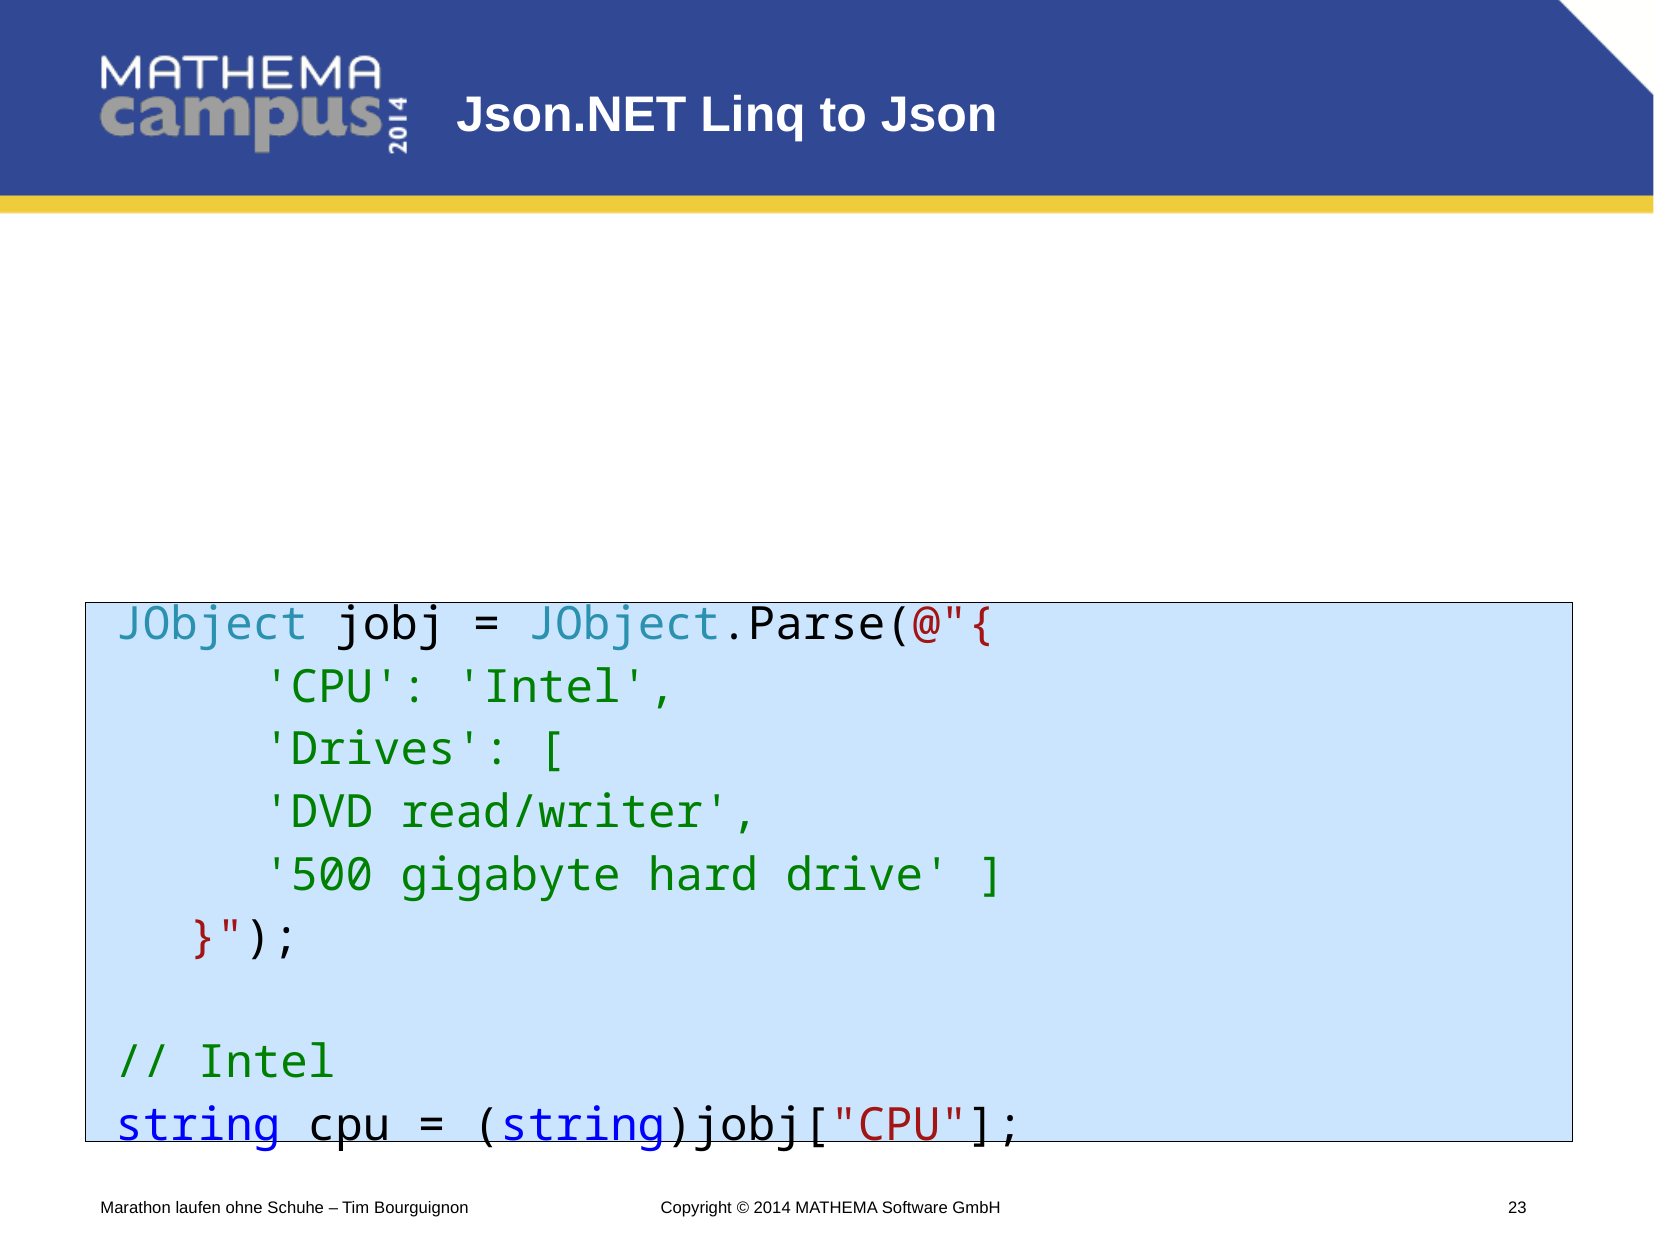

# Json.NET Linq to Json
JObject jobj = JObject.Parse(@"{
		'CPU': 'Intel',
		'Drives': [
		'DVD read/writer',
		'500 gigabyte hard drive' ]
	}");
// Intel
string cpu = (string)jobj["CPU"];